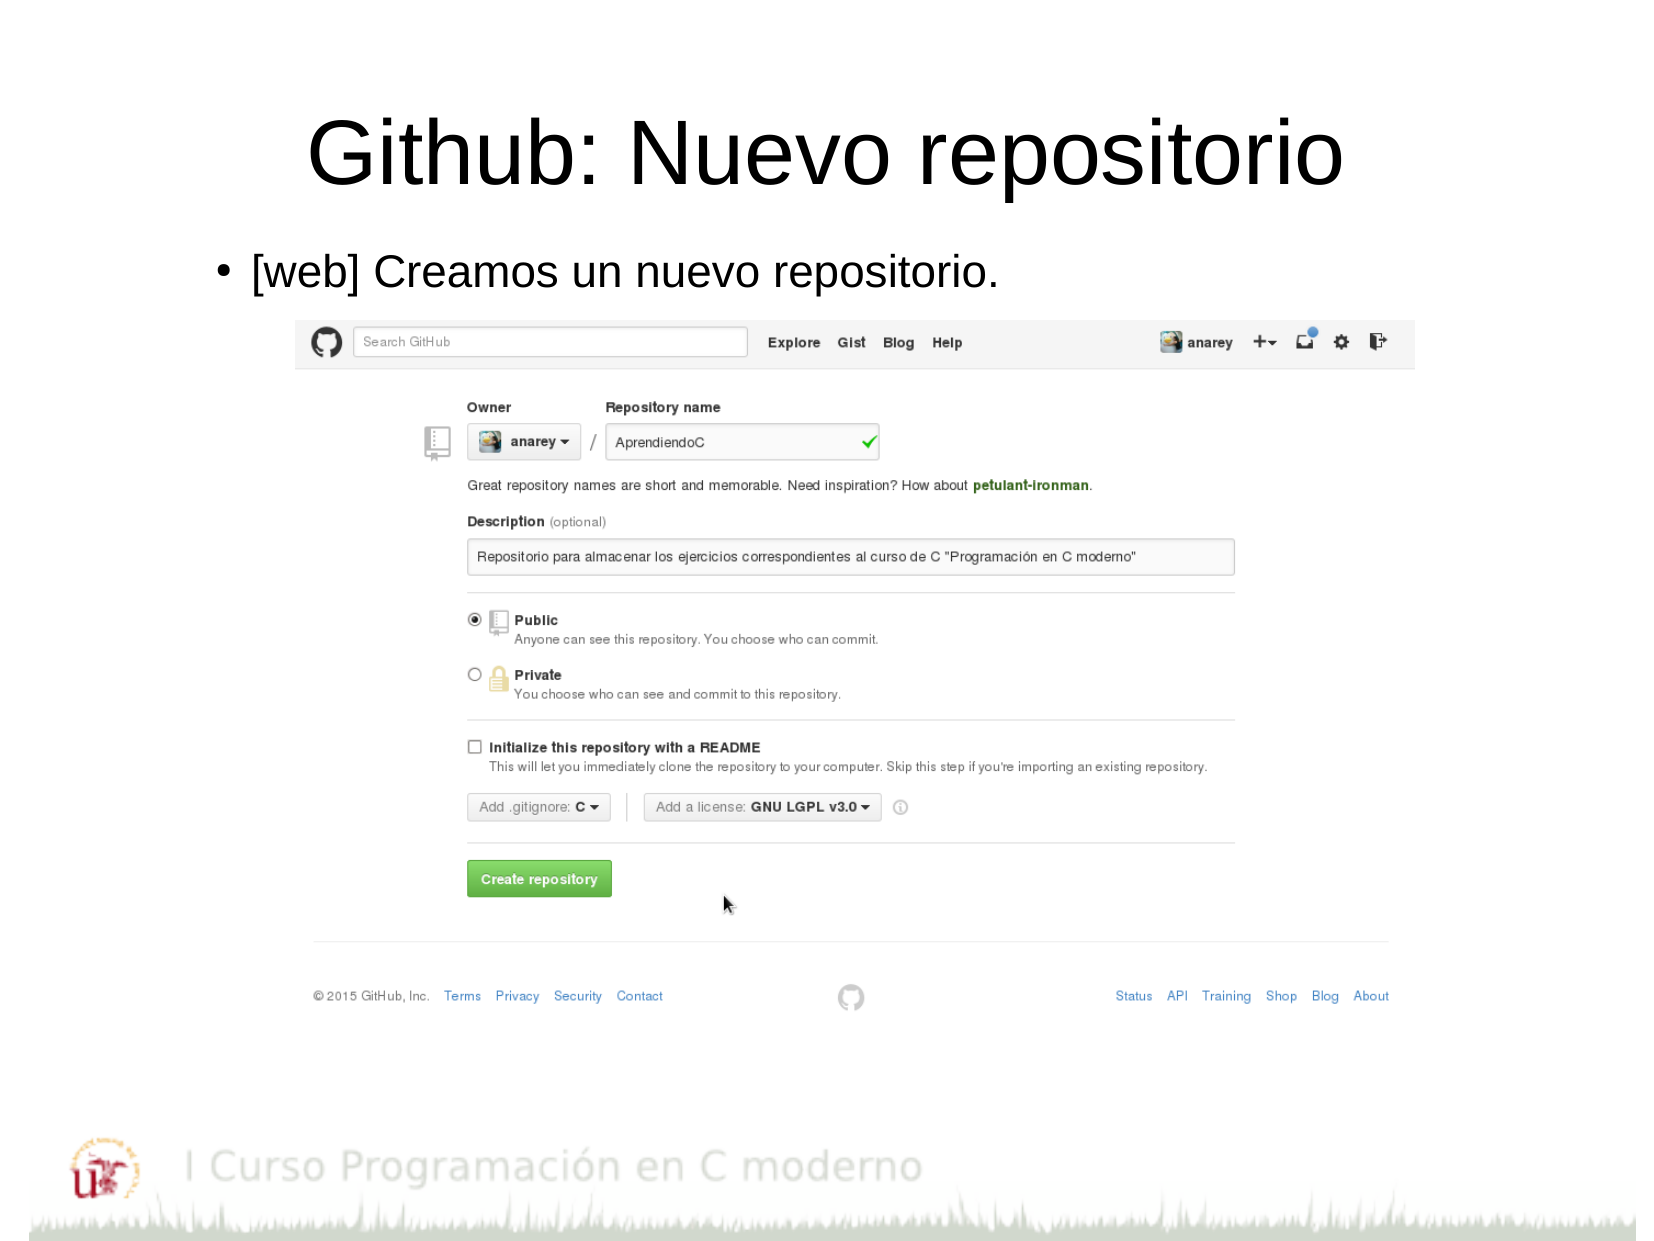

# Github: Nuevo repositorio
[web] Creamos un nuevo repositorio.